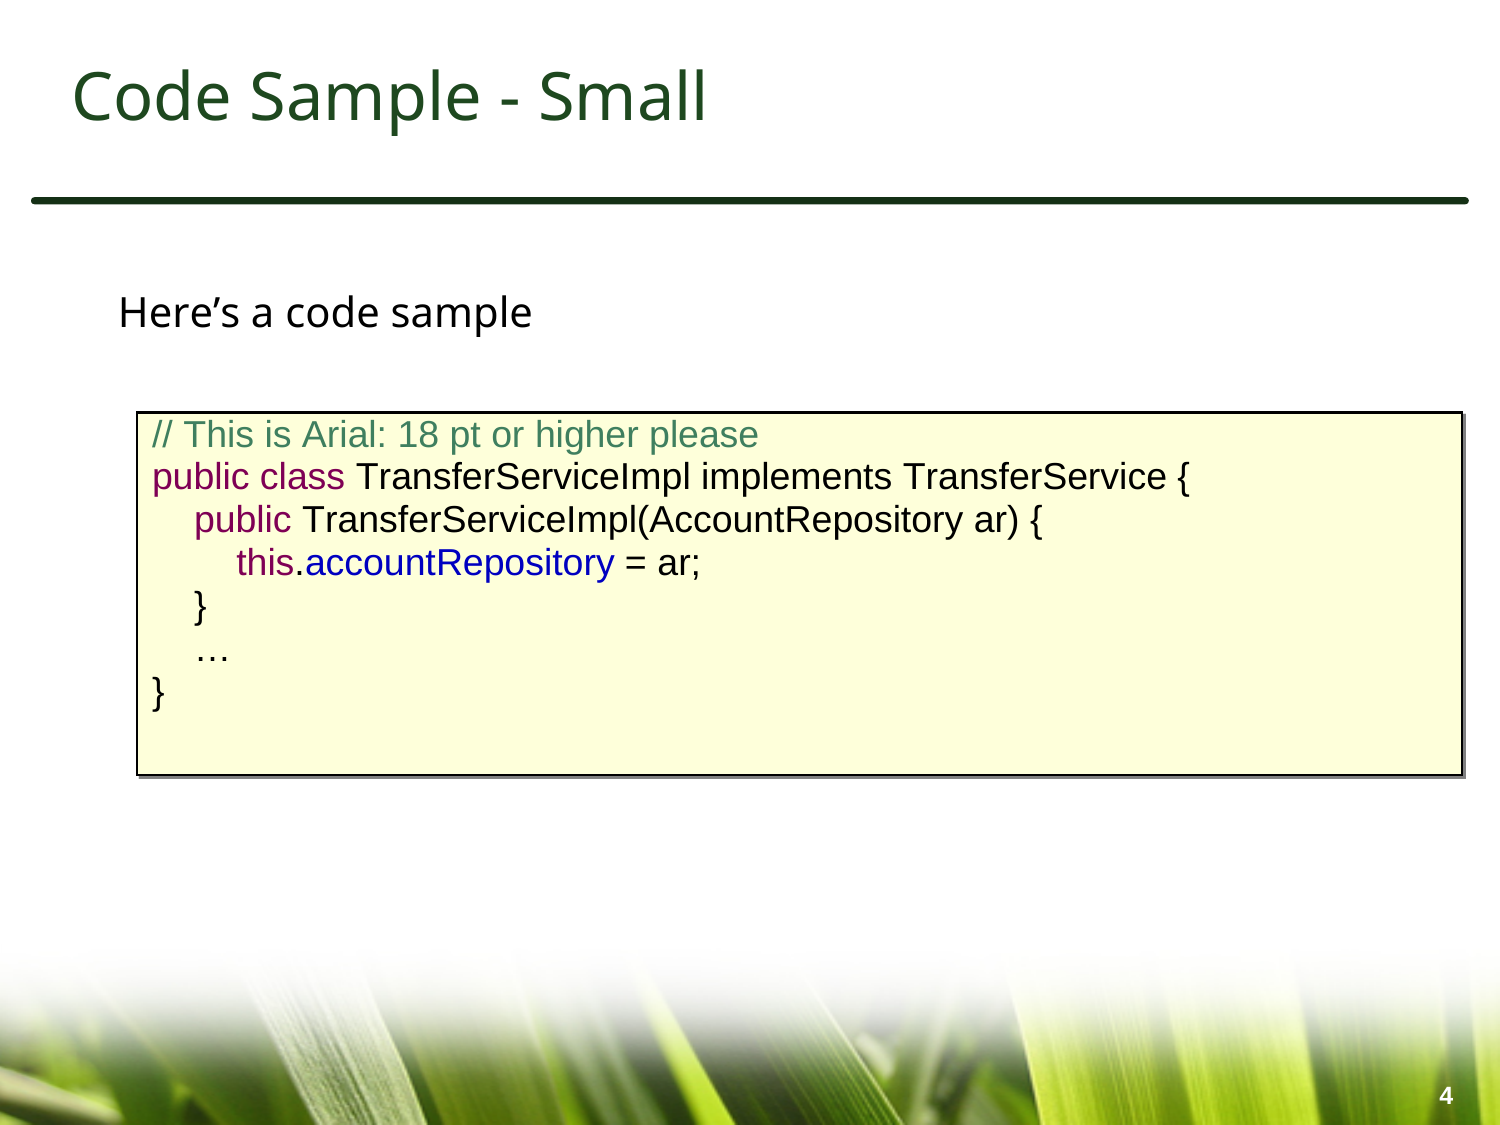

# Code Sample - Small
Here’s a code sample
// This is Arial: 18 pt or higher please
public class TransferServiceImpl implements TransferService {
 public TransferServiceImpl(AccountRepository ar) {
 this.accountRepository = ar;
 }
 …
}